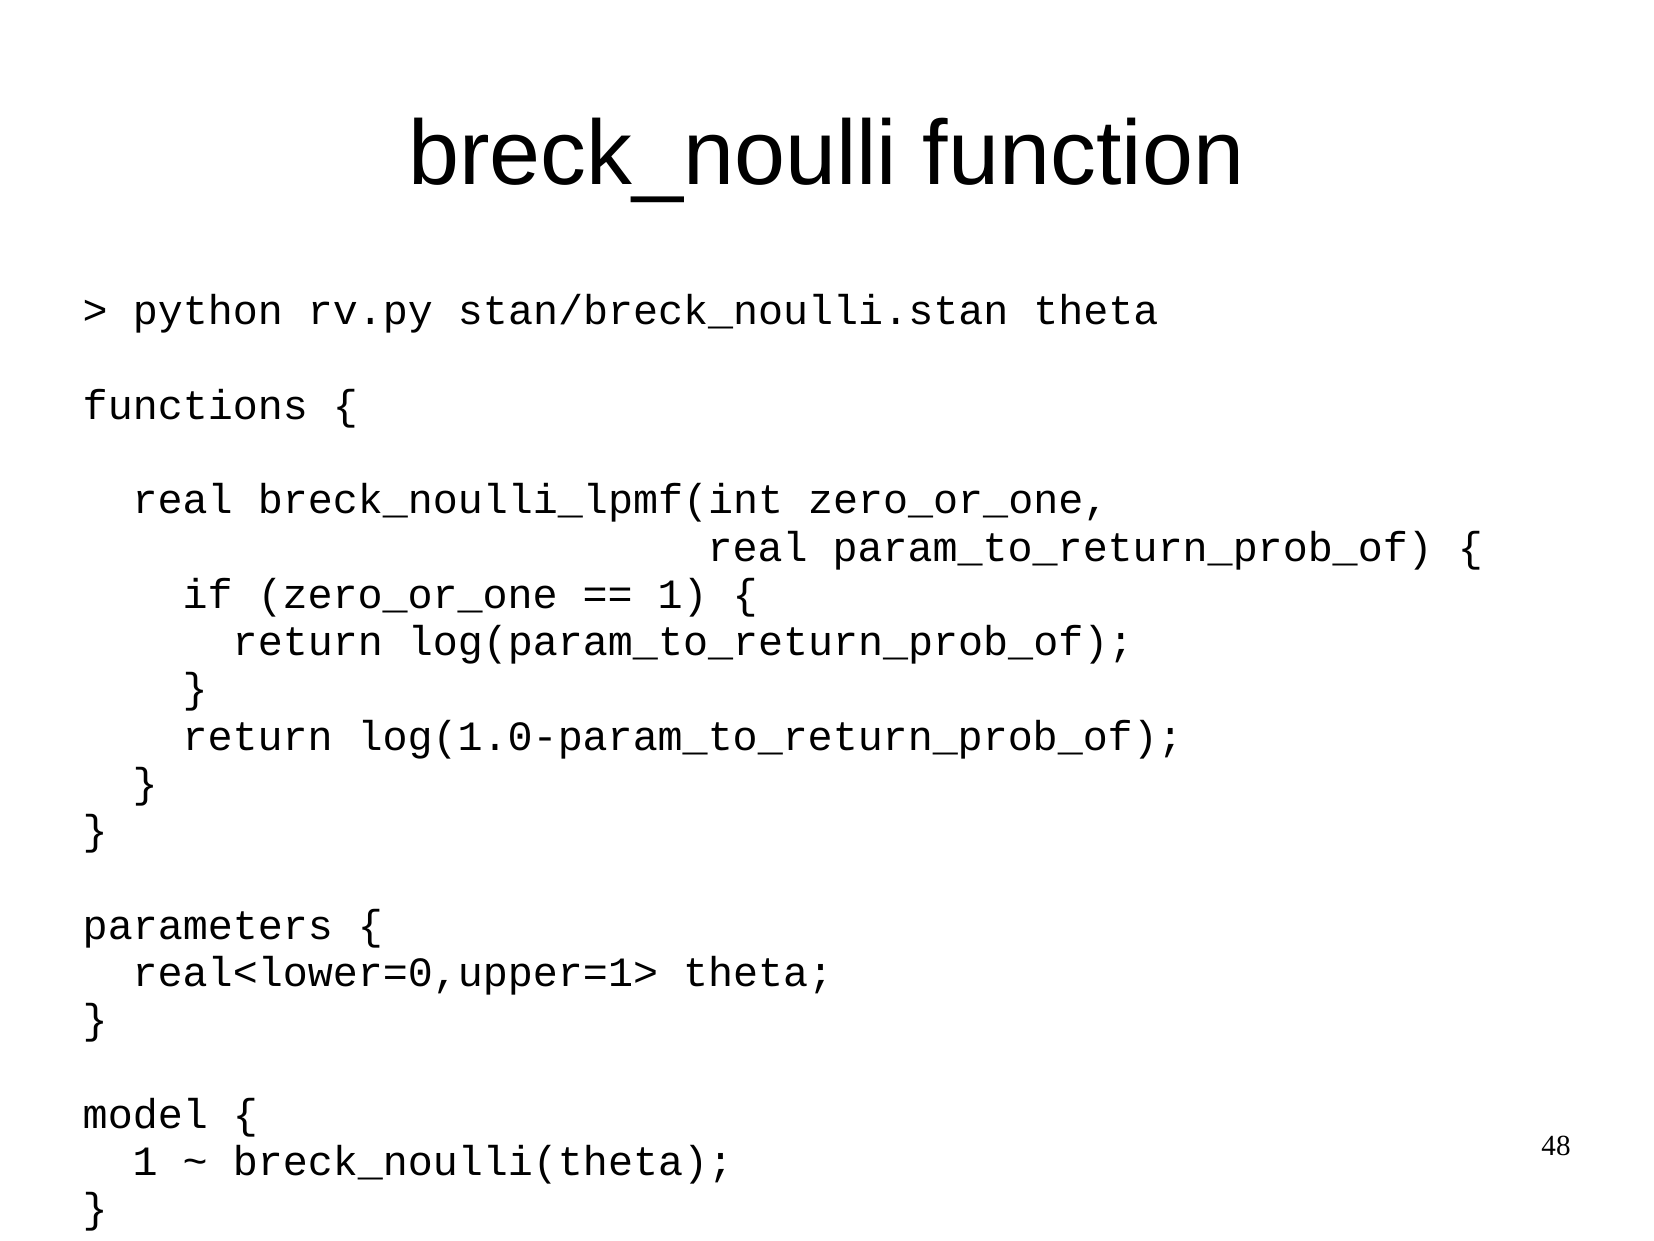

# breck_noulli function
> python rv.py stan/breck_noulli.stan theta
functions {
 real breck_noulli_lpmf(int zero_or_one,
 real param_to_return_prob_of) {
 if (zero_or_one == 1) {
 return log(param_to_return_prob_of);
 }
 return log(1.0-param_to_return_prob_of);
 }
}
parameters {
 real<lower=0,upper=1> theta;
}
model {
 1 ~ breck_noulli(theta);
}
48